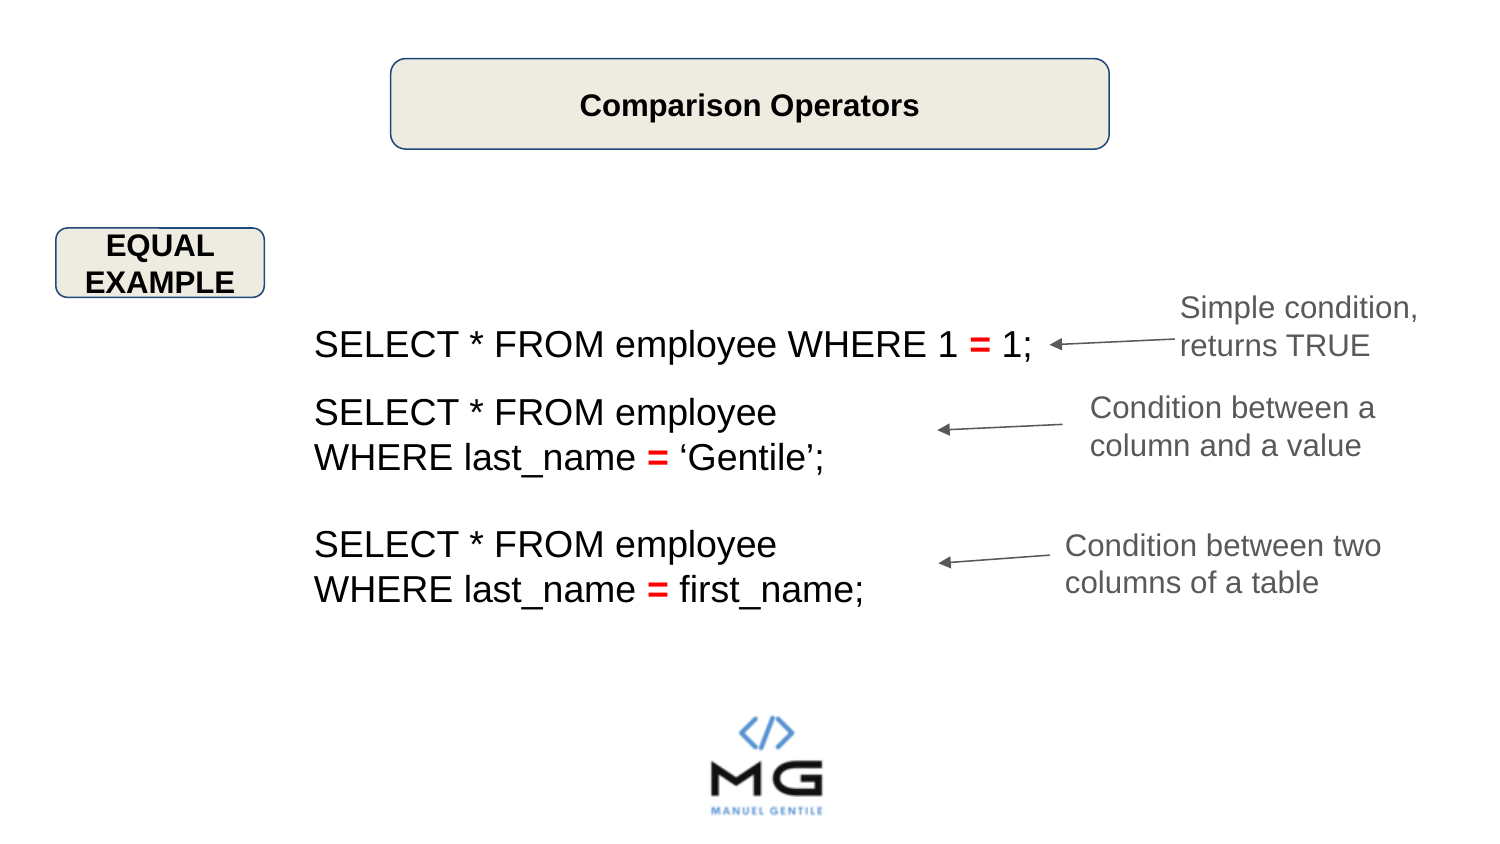

Comparison Operators
EQUAL EXAMPLE
Simple condition, returns TRUE
SELECT * FROM employee WHERE 1 = 1;
Condition between a column and a value
SELECT * FROM employee
WHERE last_name = ‘Gentile’;
SELECT * FROM employee
WHERE last_name = first_name;
Condition between two columns of a table